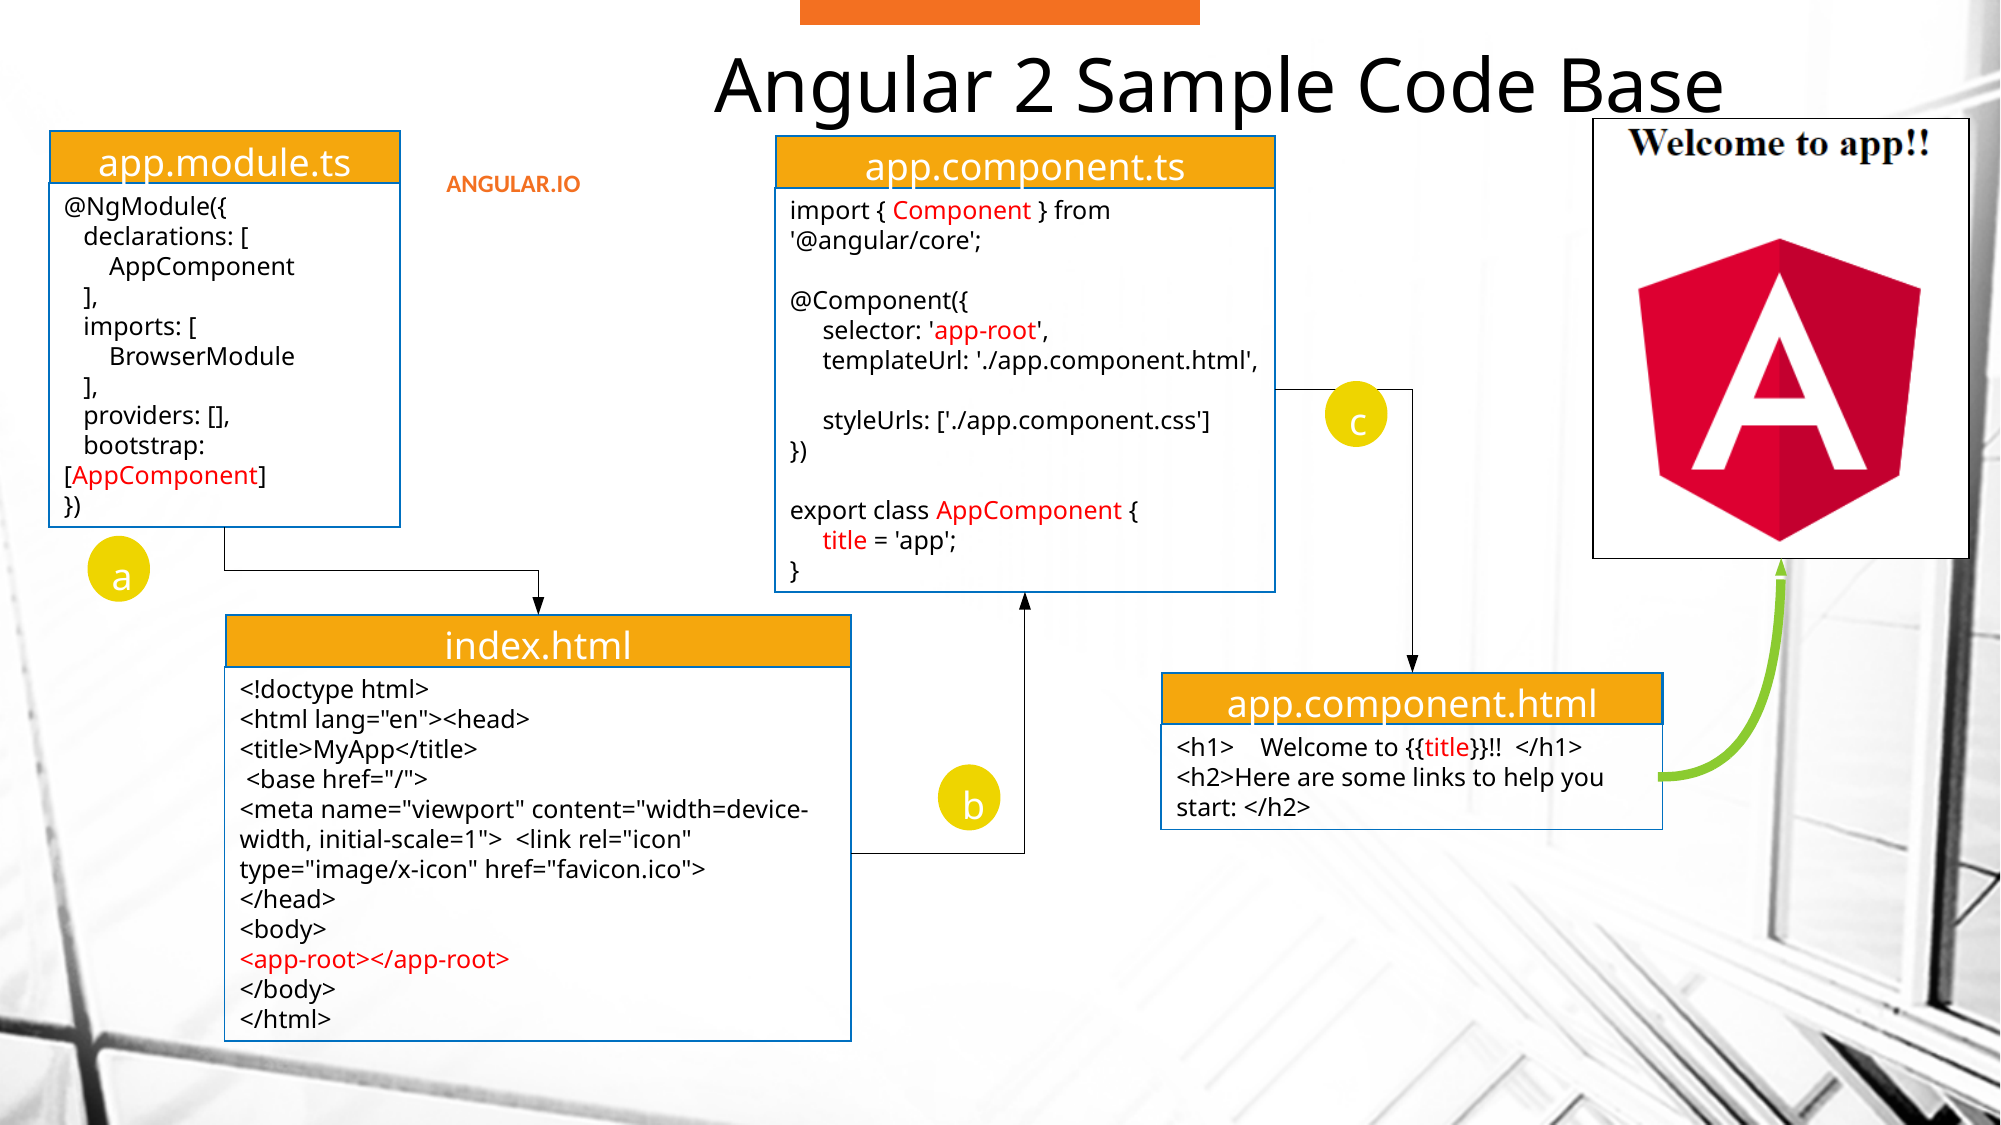

Angular 2 Sample Code Base
app.module.ts
app.component.ts
# Angular.io
@NgModule({
 declarations: [
 AppComponent
 ],
 imports: [
 BrowserModule
 ],
 providers: [],
 bootstrap: [AppComponent]
})
import { Component } from '@angular/core';
@Component({
 selector: 'app-root',
 templateUrl: './app.component.html',
 styleUrls: ['./app.component.css']
})
export class AppComponent {
 title = 'app';
}
c
a
index.html
<!doctype html>
<html lang="en"><head>
<title>MyApp</title>
 <base href="/">
<meta name="viewport" content="width=device-width, initial-scale=1"> <link rel="icon" type="image/x-icon" href="favicon.ico">
</head>
<body>
<app-root></app-root>
</body>
</html>
app.component.html
<h1> Welcome to {{title}}!! </h1>
<h2>Here are some links to help you start: </h2>
b